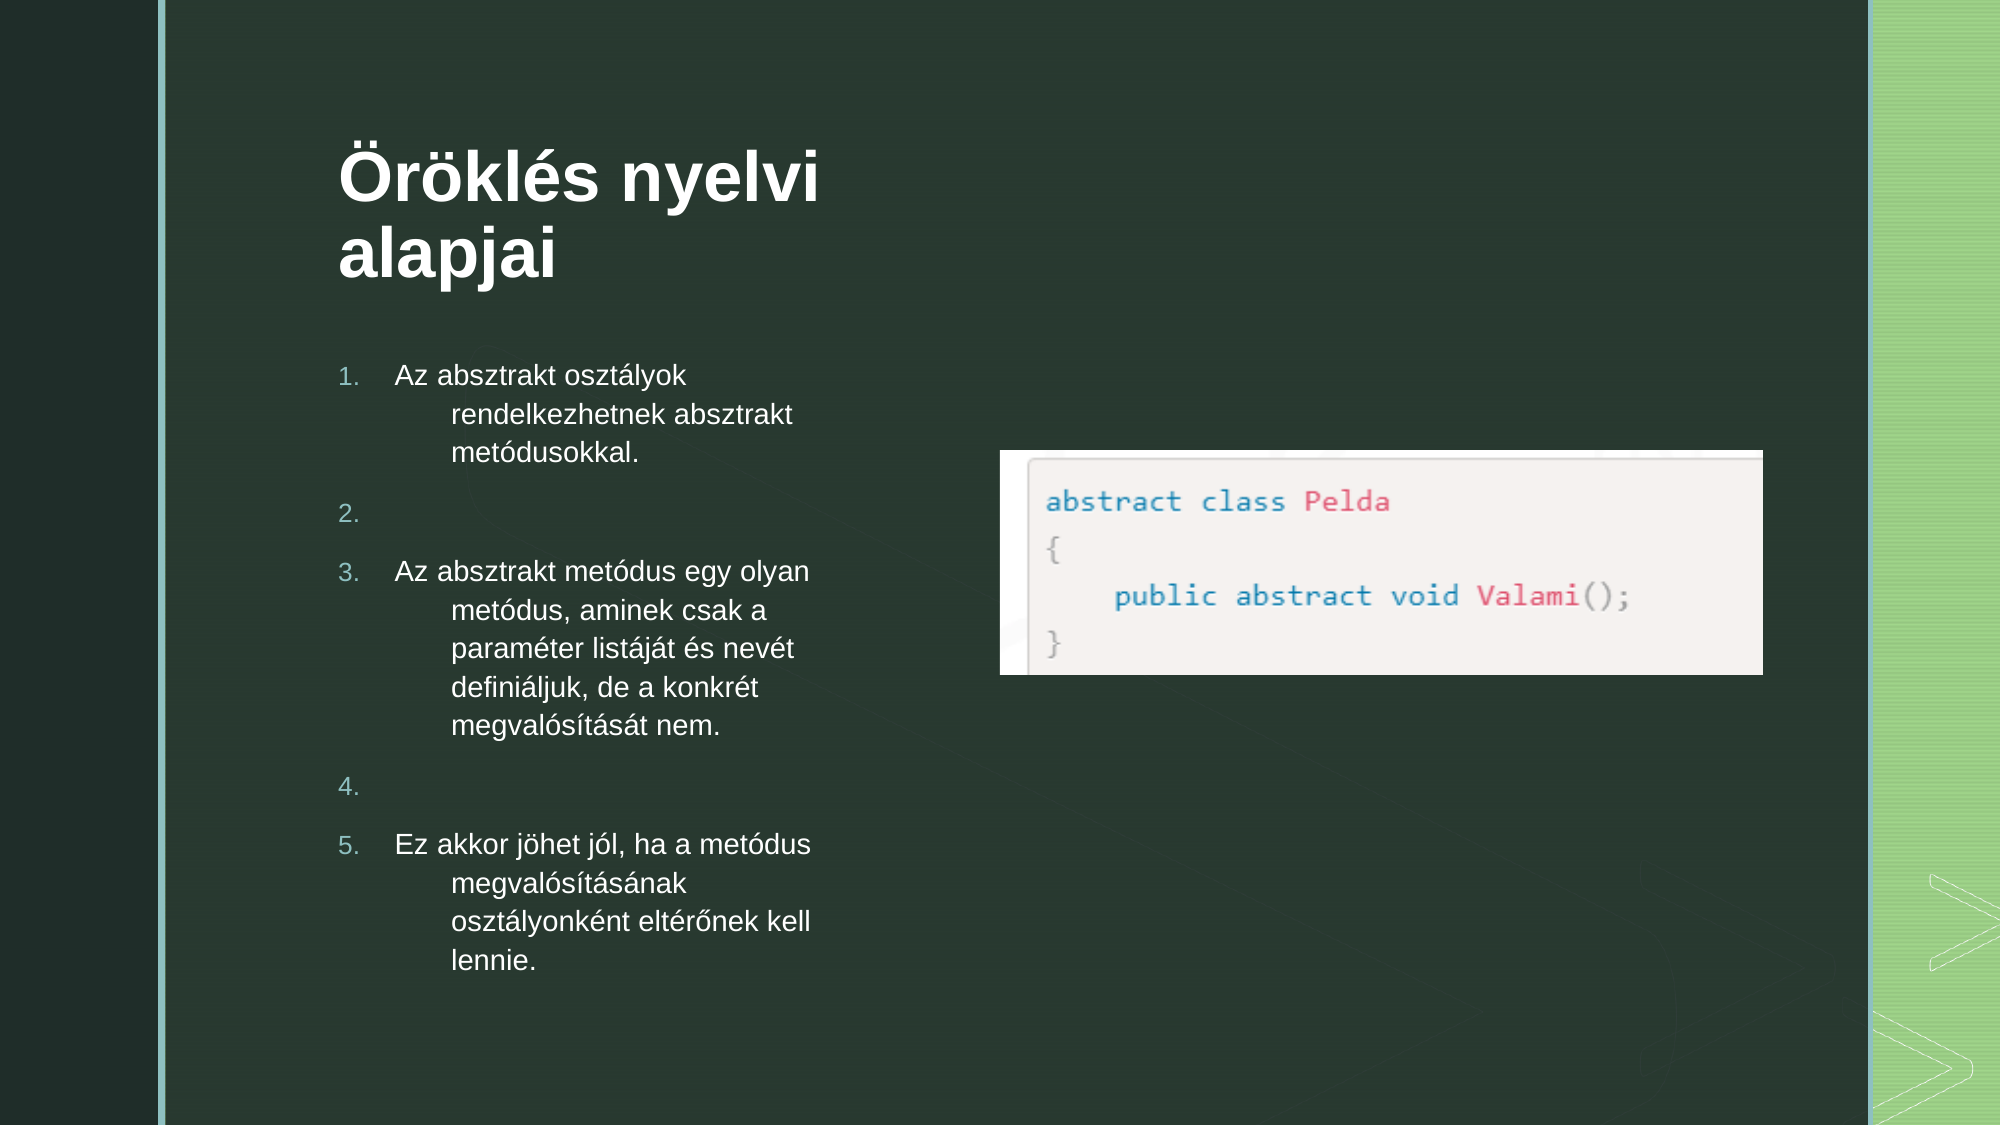

# Öröklés nyelvi alapjai
Az absztrakt osztályok rendelkezhetnek absztrakt metódusokkal.
Az absztrakt metódus egy olyan metódus, aminek csak a paraméter listáját és nevét definiáljuk, de a konkrét megvalósítását nem.
Ez akkor jöhet jól, ha a metódus megvalósításának osztályonként eltérőnek kell lennie.